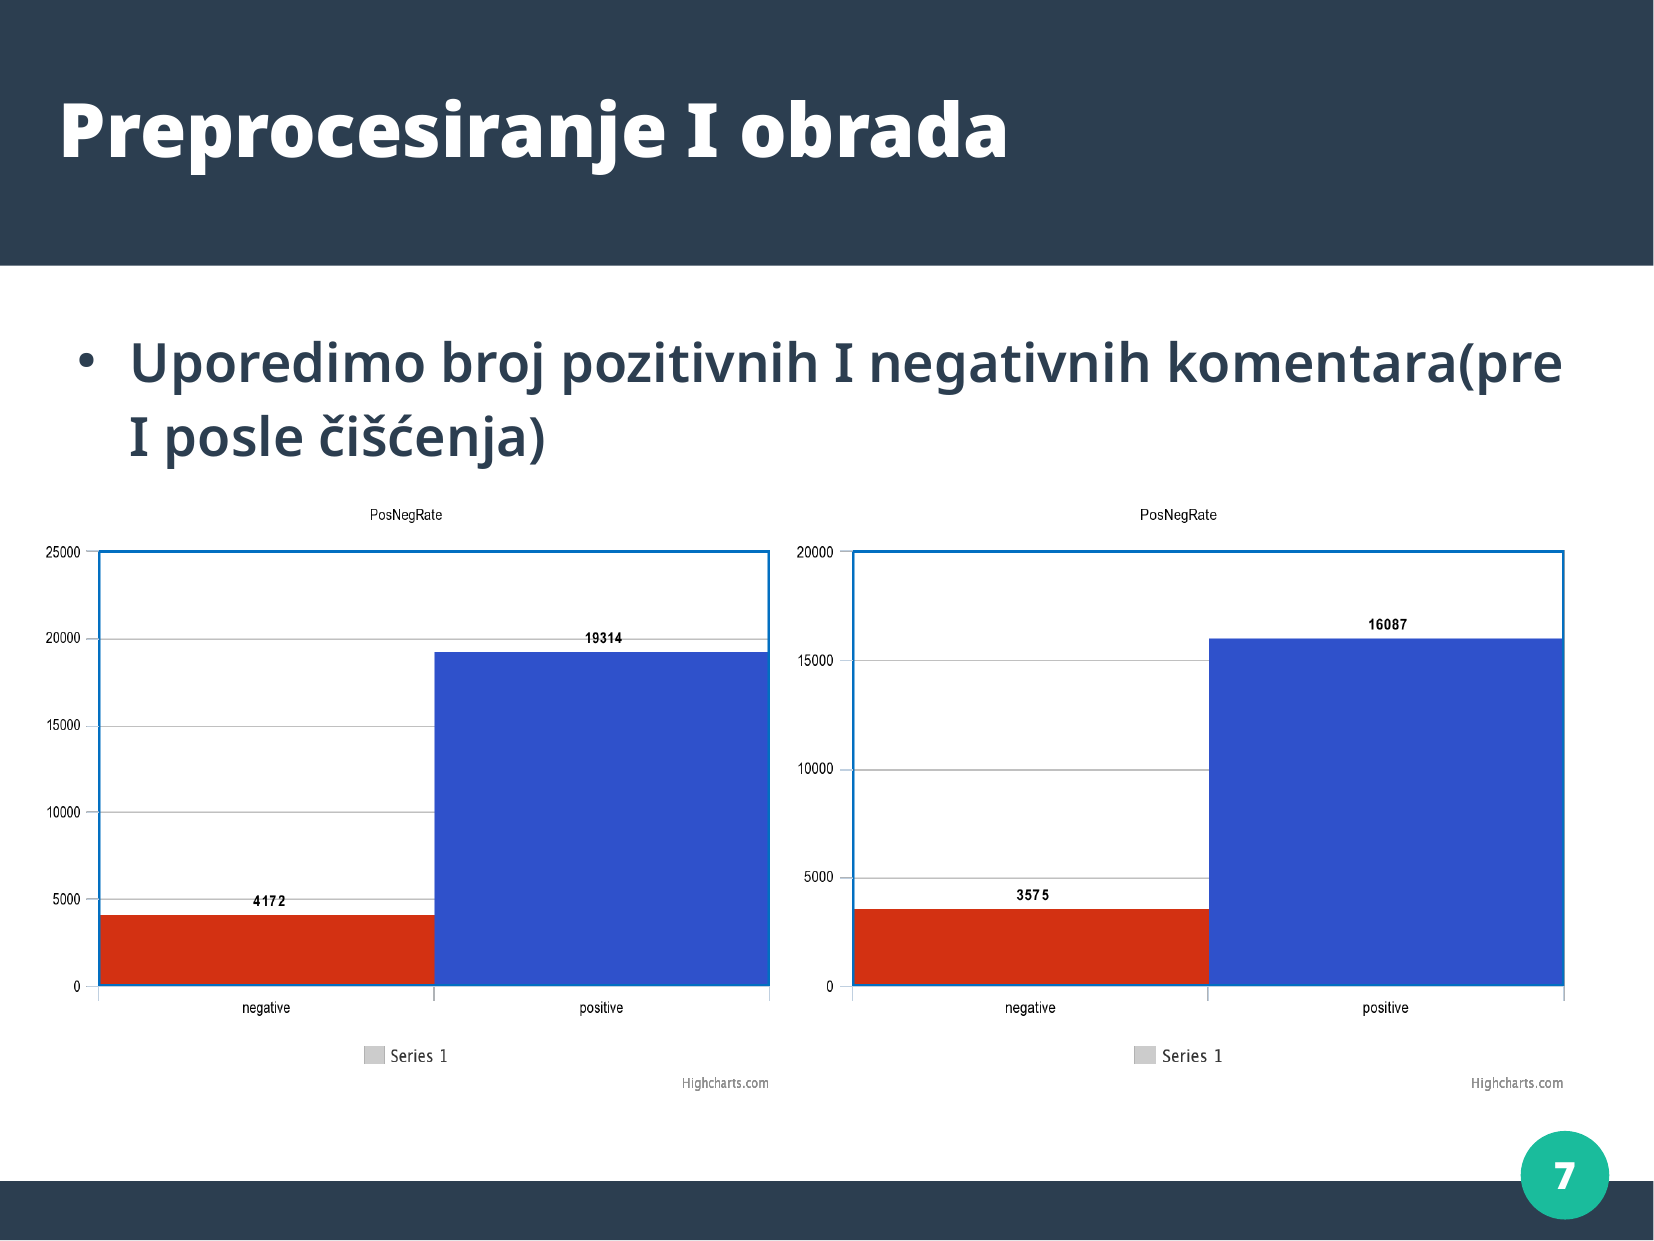

# Preprocesiranje I obrada
Uporedimo broj pozitivnih I negativnih komentara(pre I posle čišćenja)
7